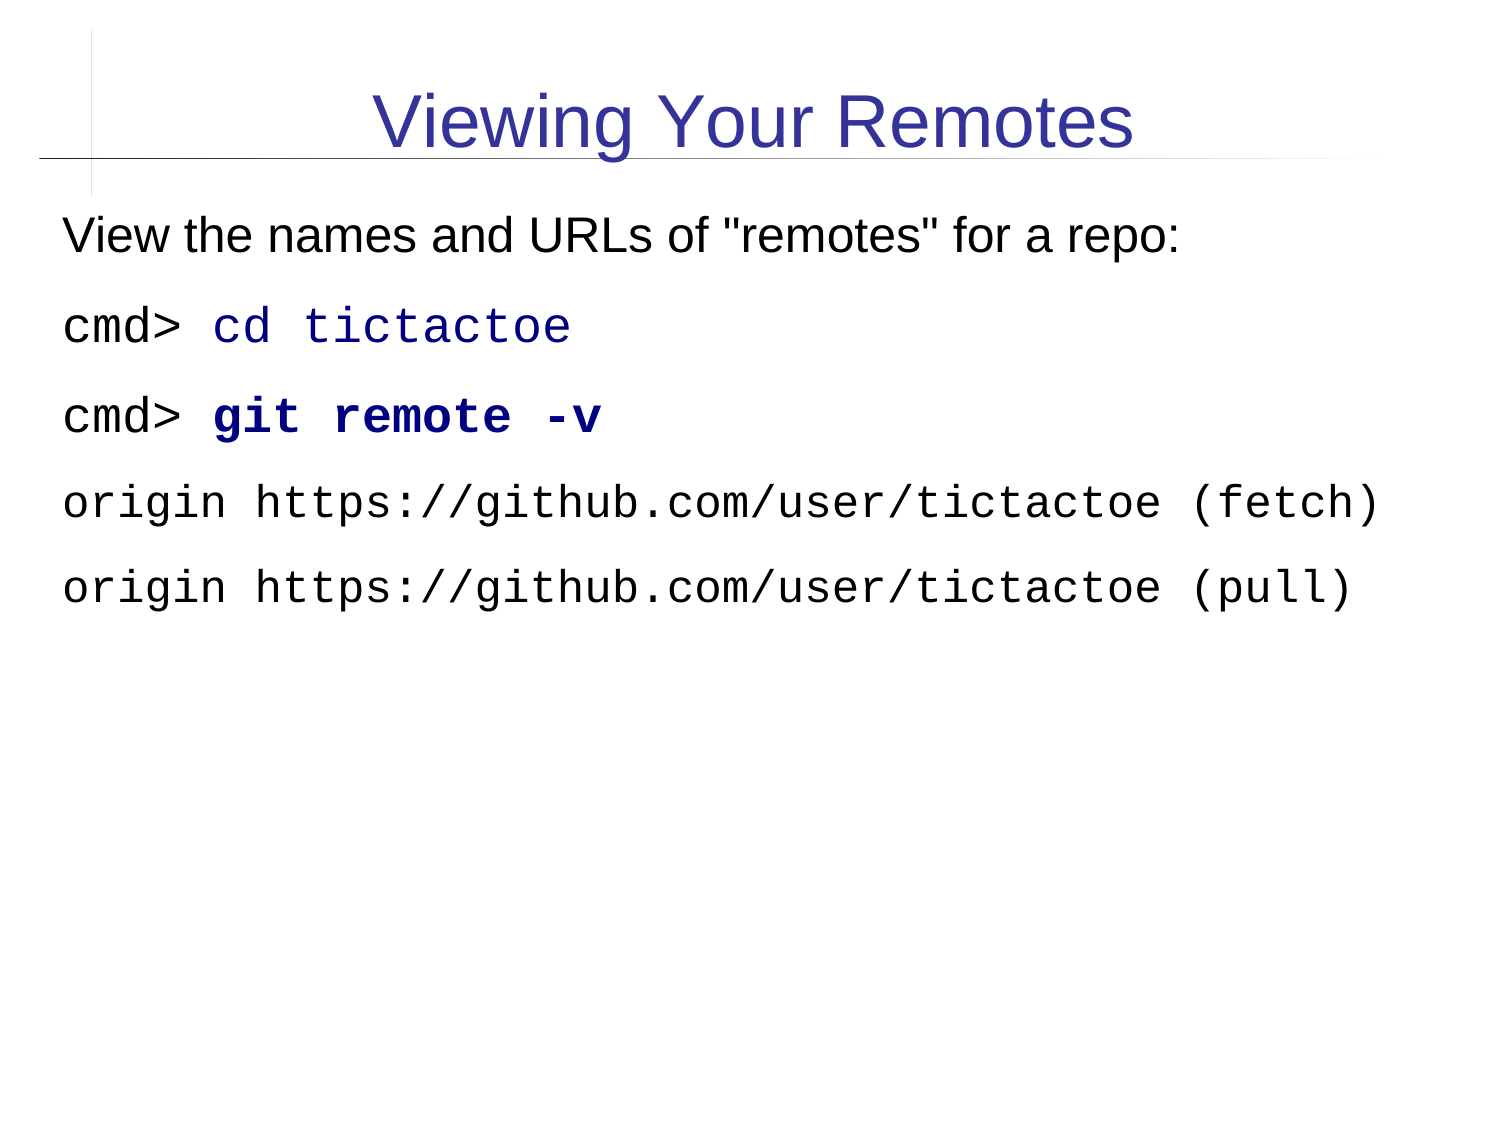

# Viewing Your Remotes
View the names and URLs of "remotes" for a repo:
cmd> cd tictactoe
cmd> git remote -v
origin https://github.com/user/tictactoe (fetch)
origin https://github.com/user/tictactoe (pull)